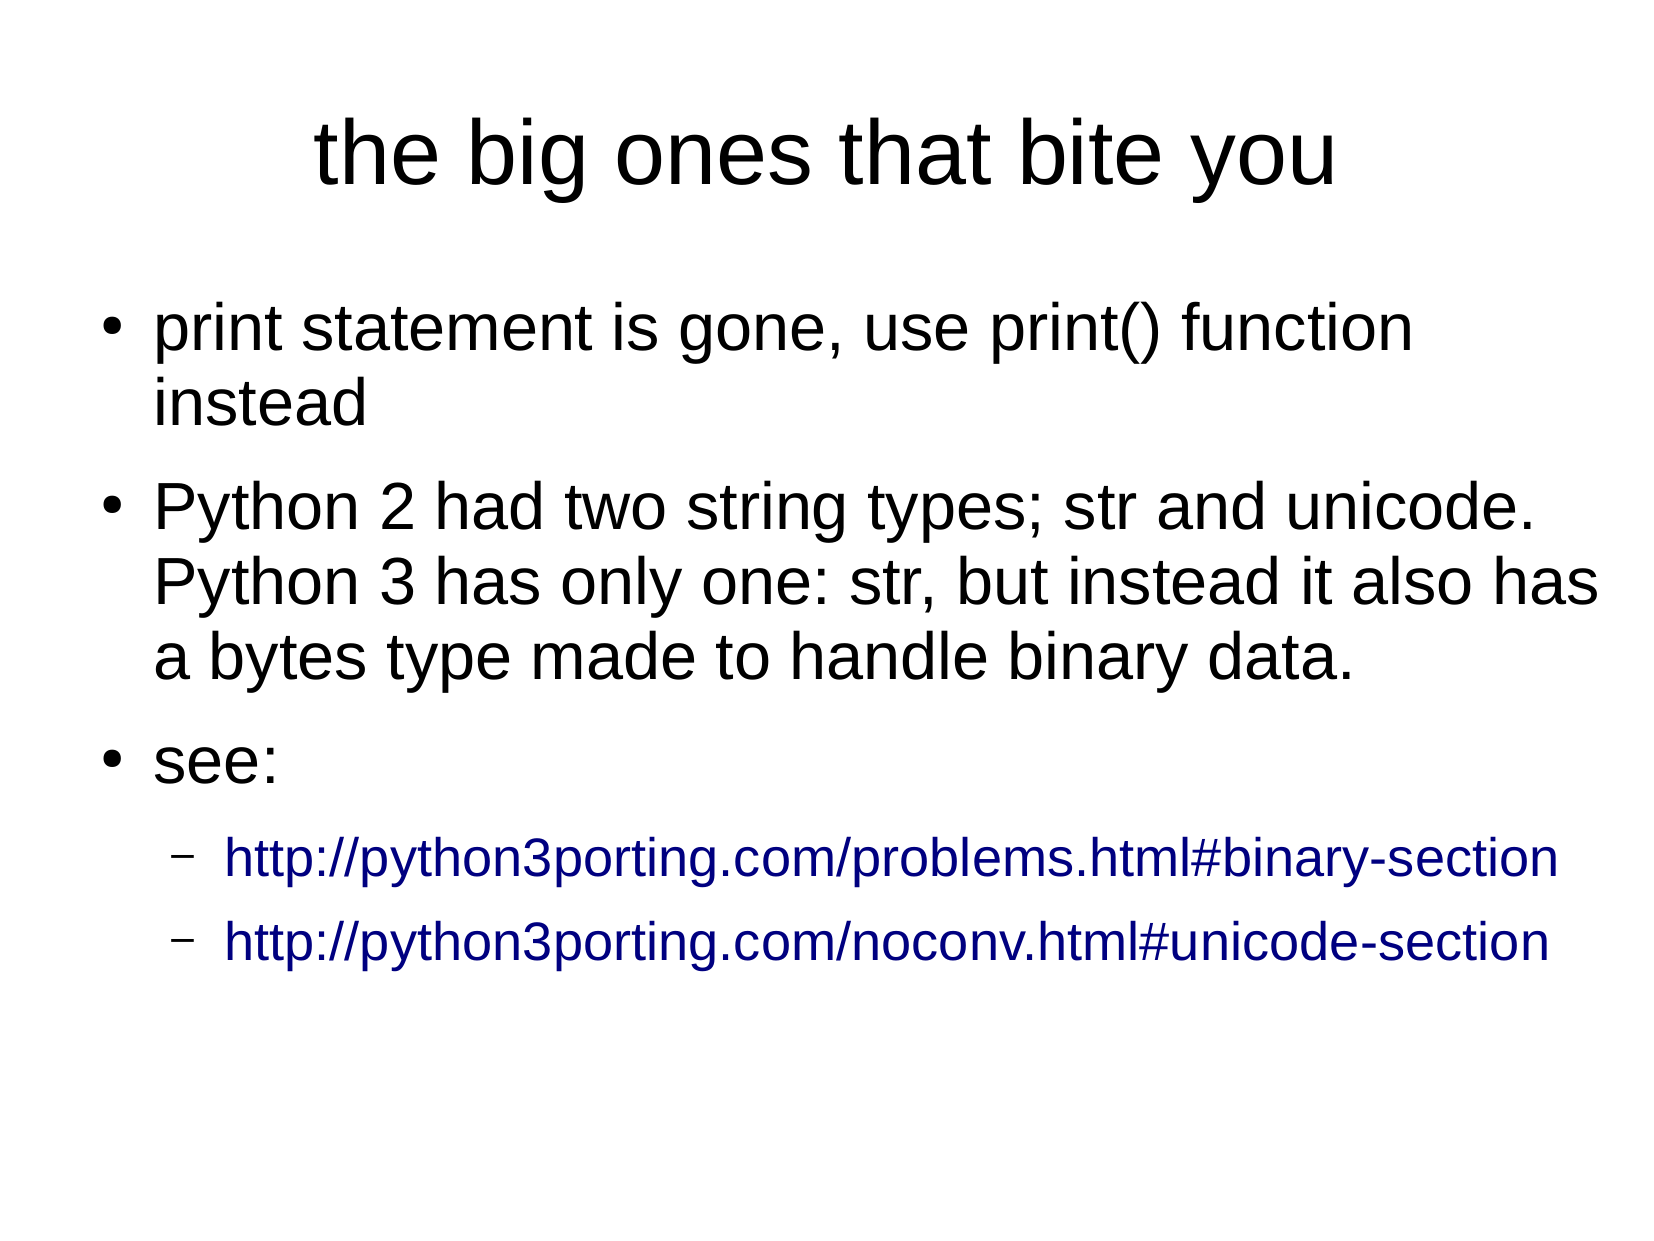

# the big ones that bite you
print statement is gone, use print() function instead
Python 2 had two string types; str and unicode. Python 3 has only one: str, but instead it also has a bytes type made to handle binary data.
see:
http://python3porting.com/problems.html#binary-section
http://python3porting.com/noconv.html#unicode-section